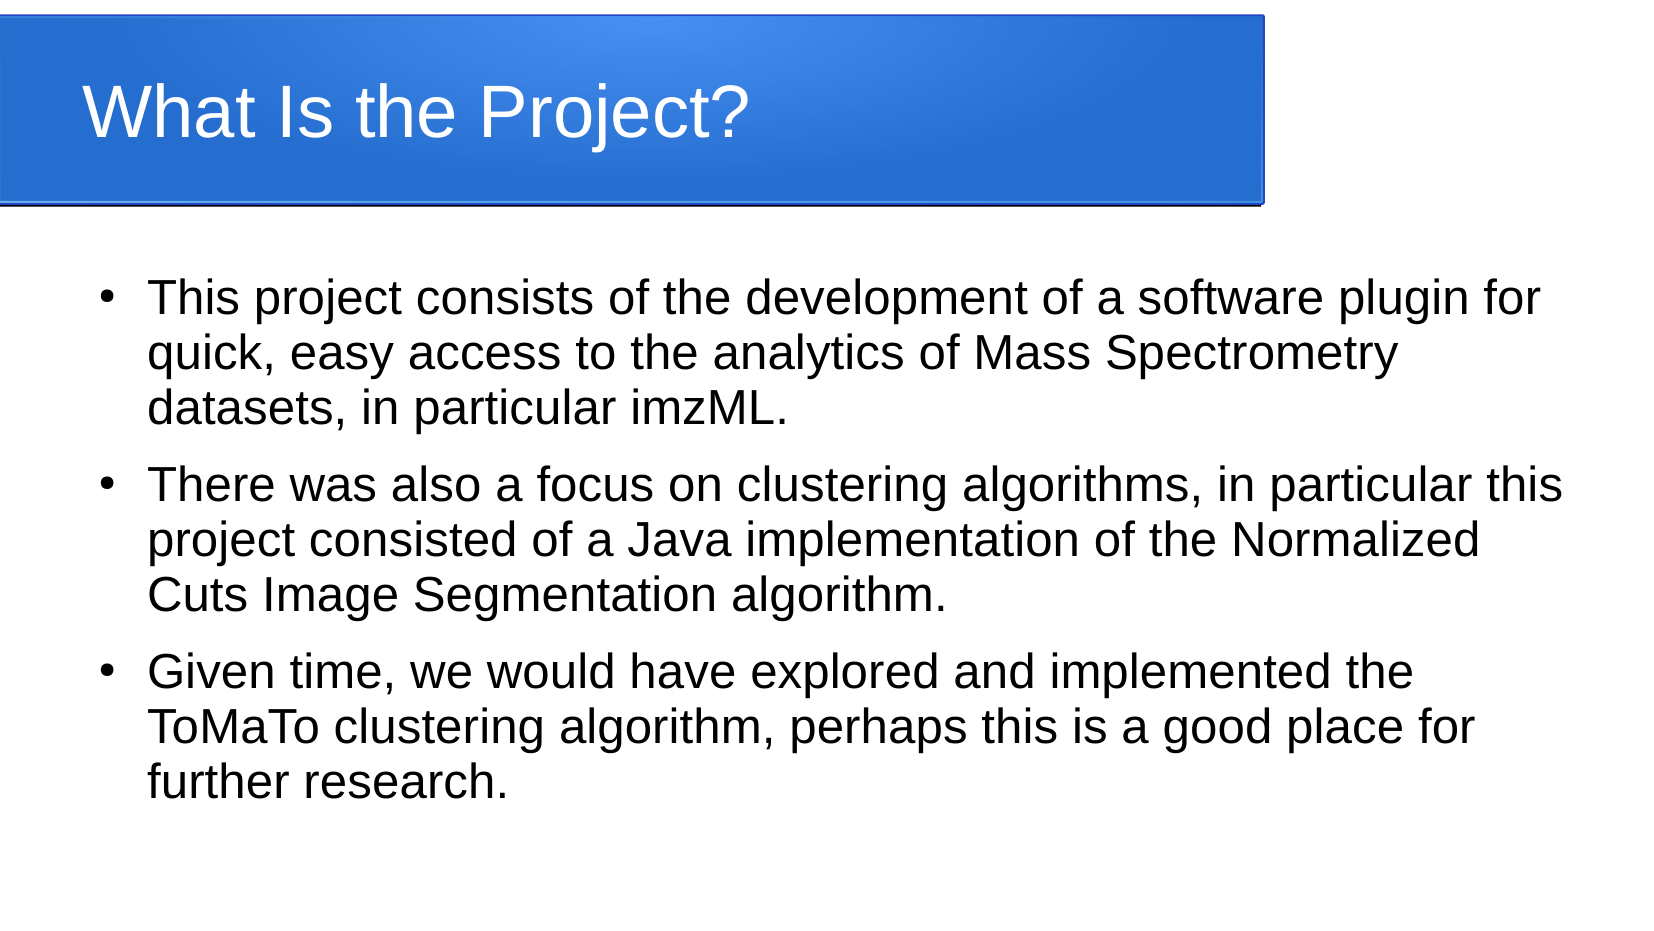

# What Is the Project?
This project consists of the development of a software plugin for quick, easy access to the analytics of Mass Spectrometry datasets, in particular imzML.
There was also a focus on clustering algorithms, in particular this project consisted of a Java implementation of the Normalized Cuts Image Segmentation algorithm.
Given time, we would have explored and implemented the ToMaTo clustering algorithm, perhaps this is a good place for further research.